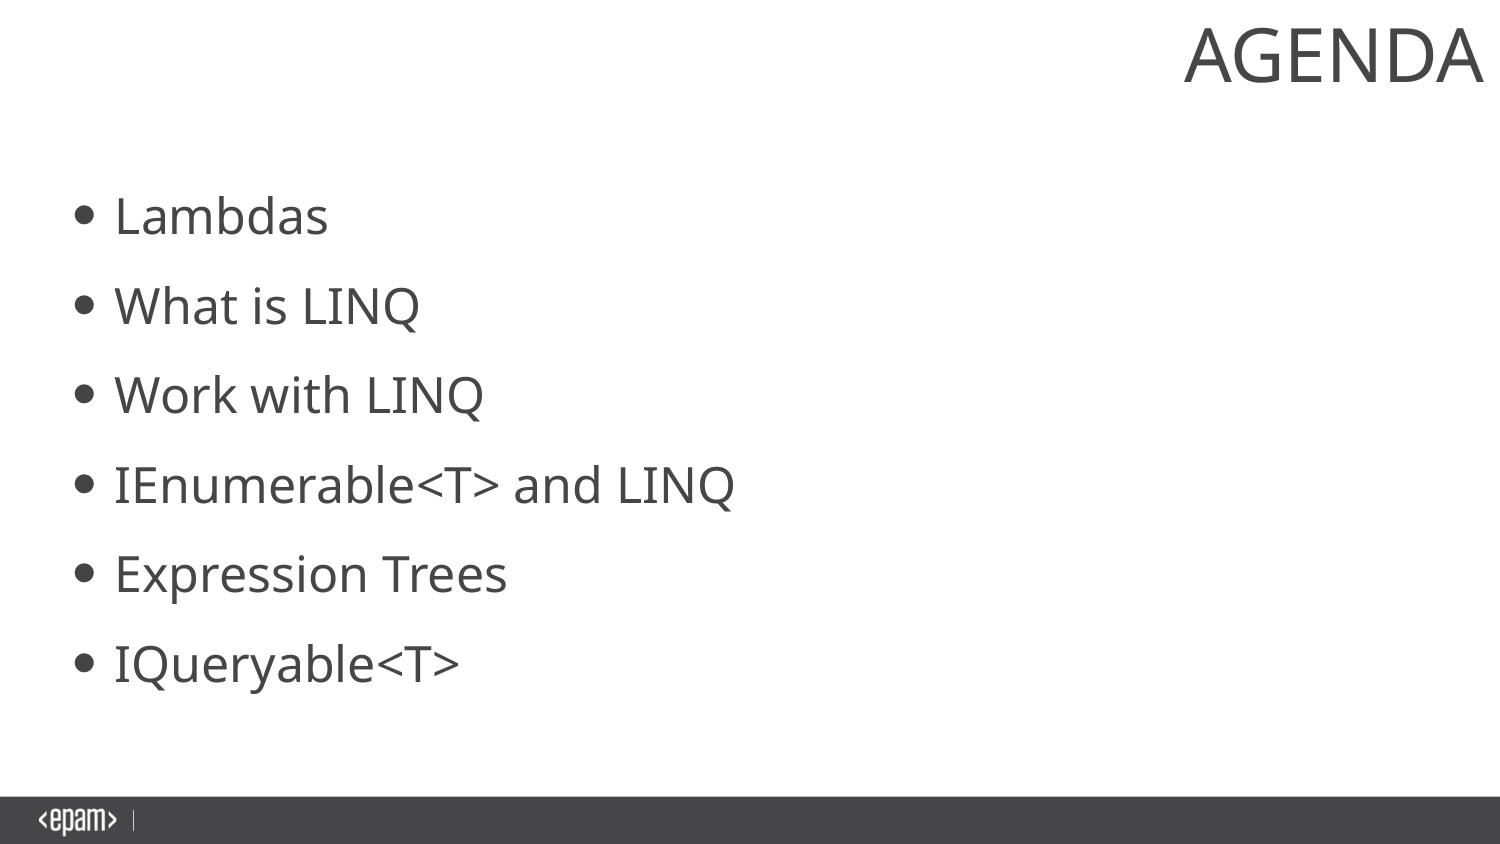

AGENDA
# Lambdas
What is LINQ
Work with LINQ
IEnumerable<T> and LINQ
Expression Trees
IQueryable<T>